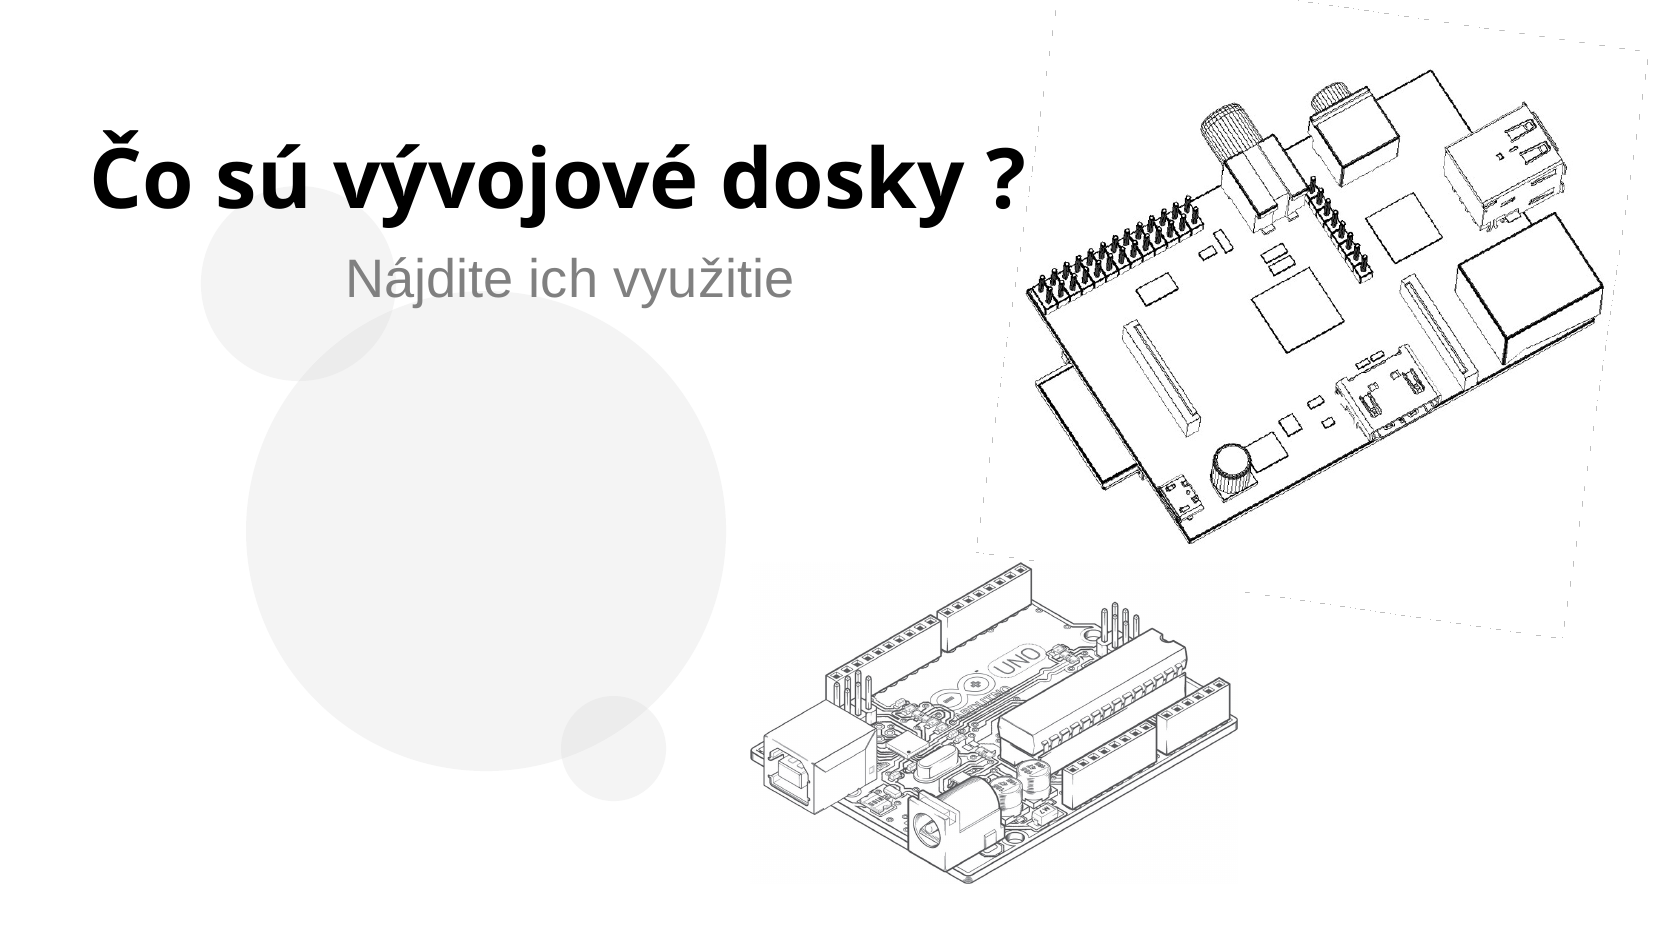

Čo sú vývojové dosky ?
Nájdite ich využitie